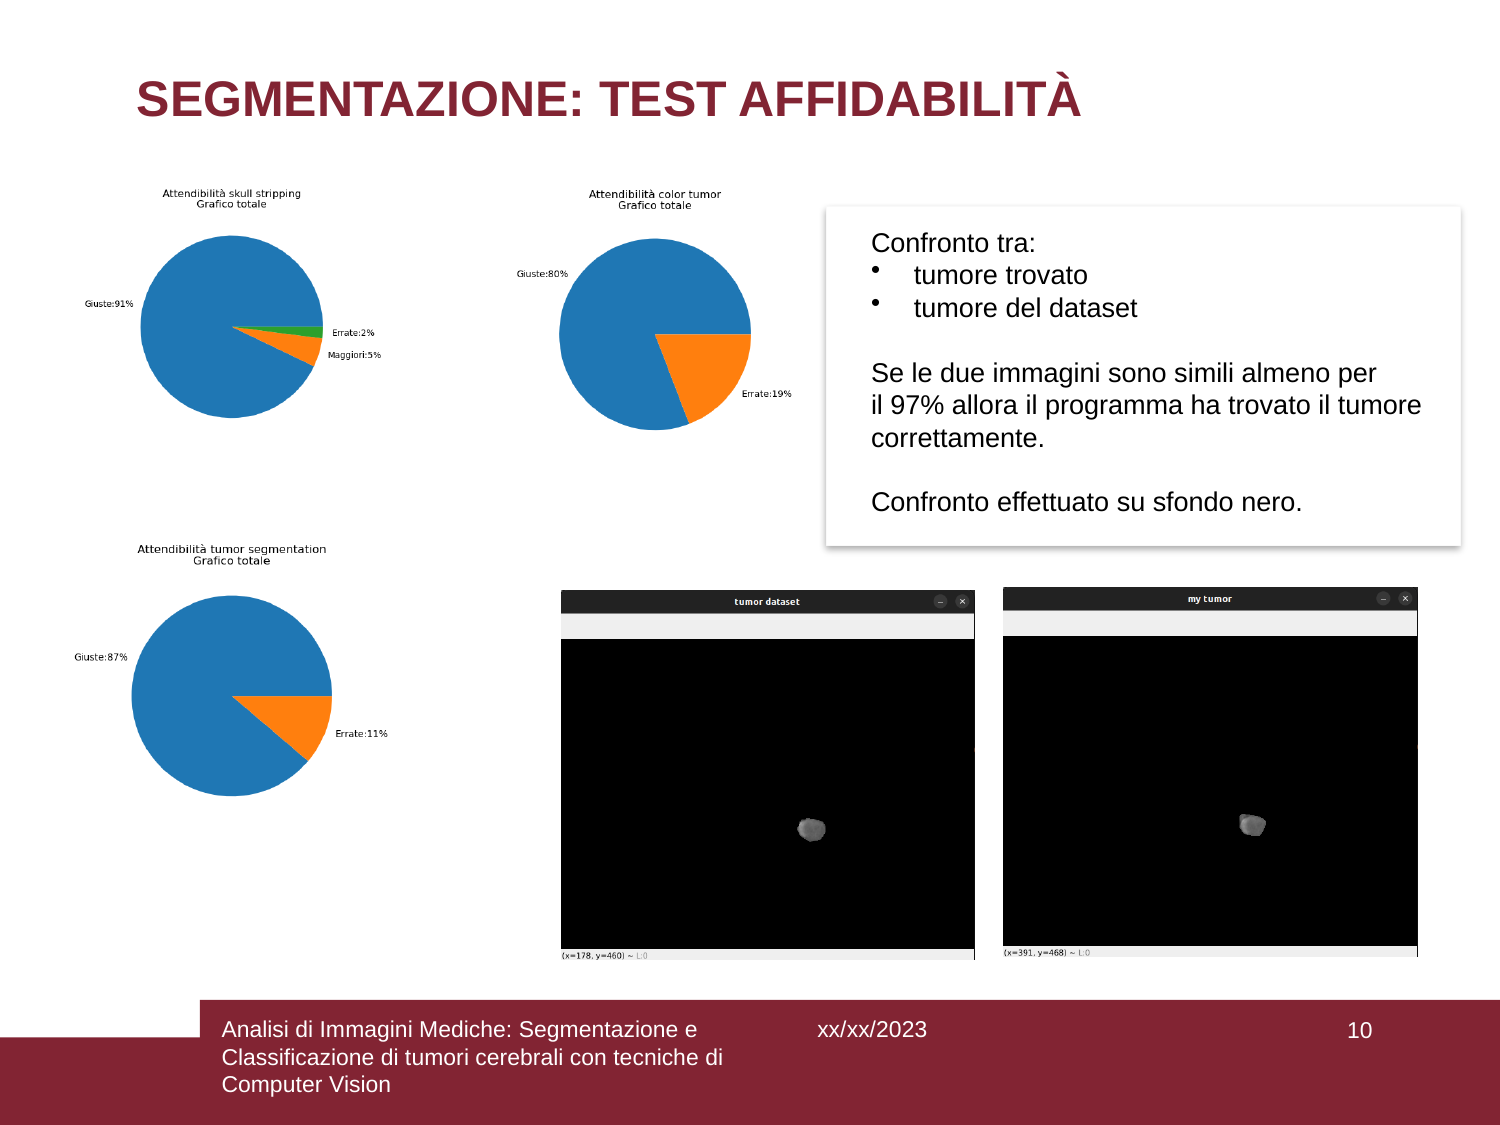

# SEGMENTAZIONE: TEST AFFIDABILITÀ
Confronto tra:
 tumore trovato
 tumore del dataset
Se le due immagini sono simili almeno per
il 97% allora il programma ha trovato il tumore correttamente.
Confronto effettuato su sfondo nero.
Analisi di Immagini Mediche: Segmentazione e
Classificazione di tumori cerebrali con tecniche di
Computer Vision
xx/xx/2023